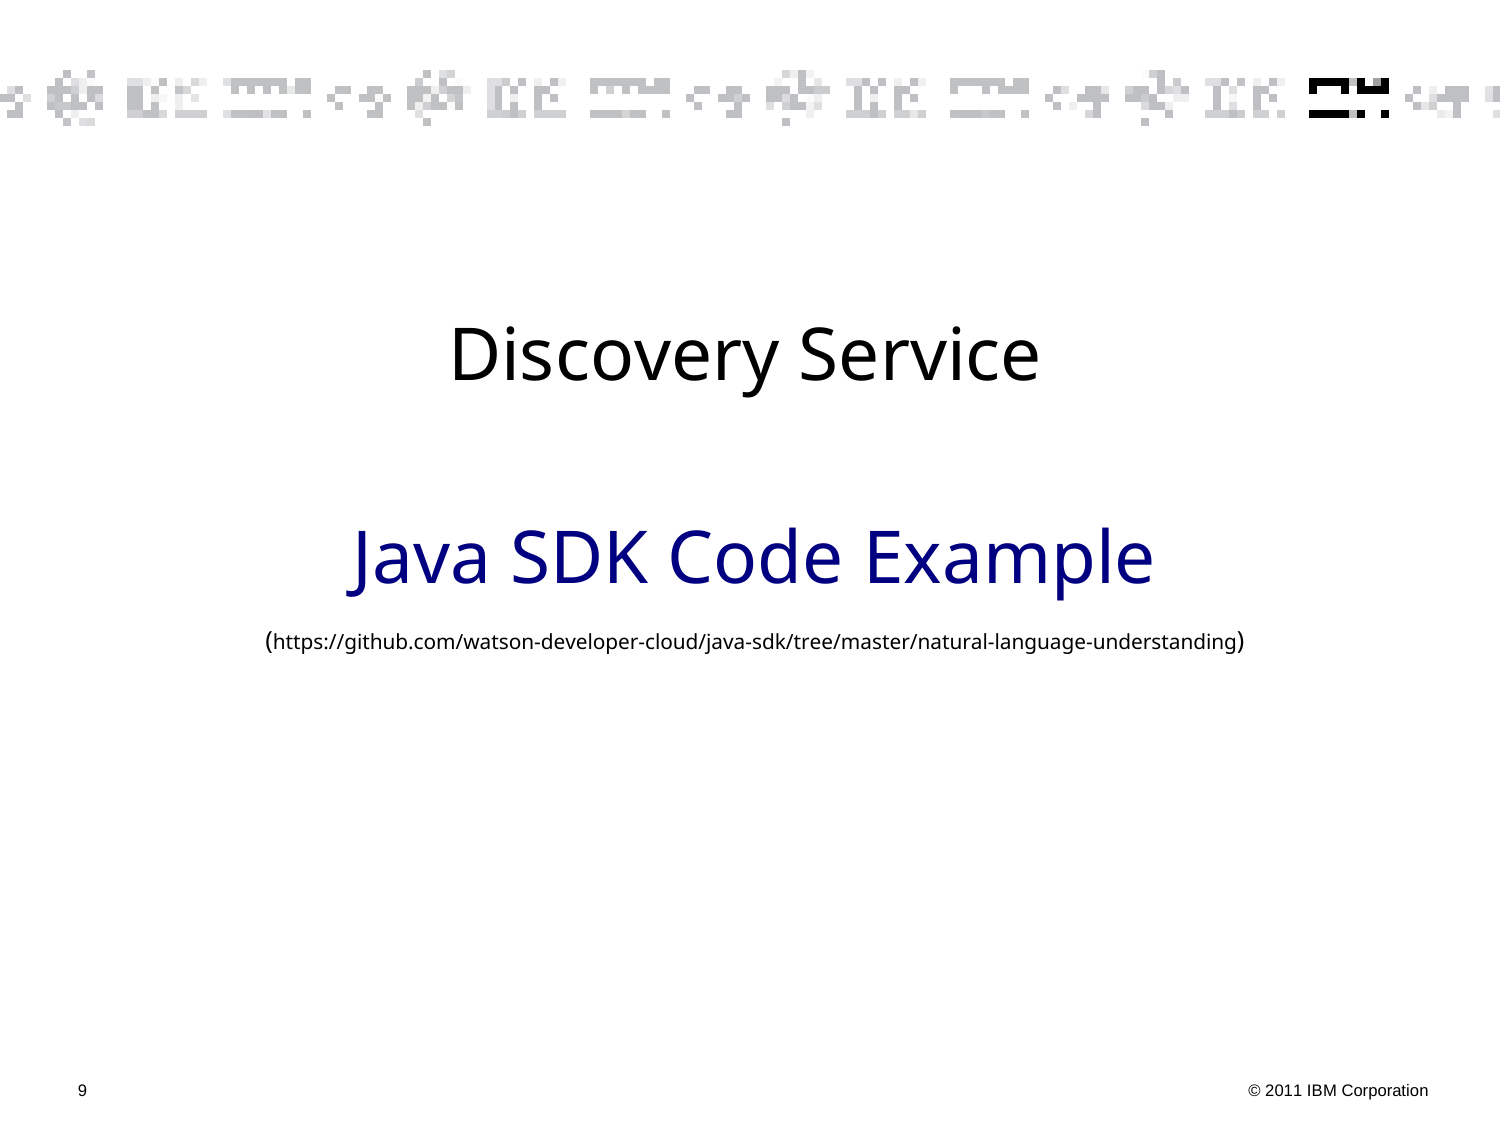

# Discovery Service
Java SDK Code Example
(https://github.com/watson-developer-cloud/java-sdk/tree/master/natural-language-understanding)
9